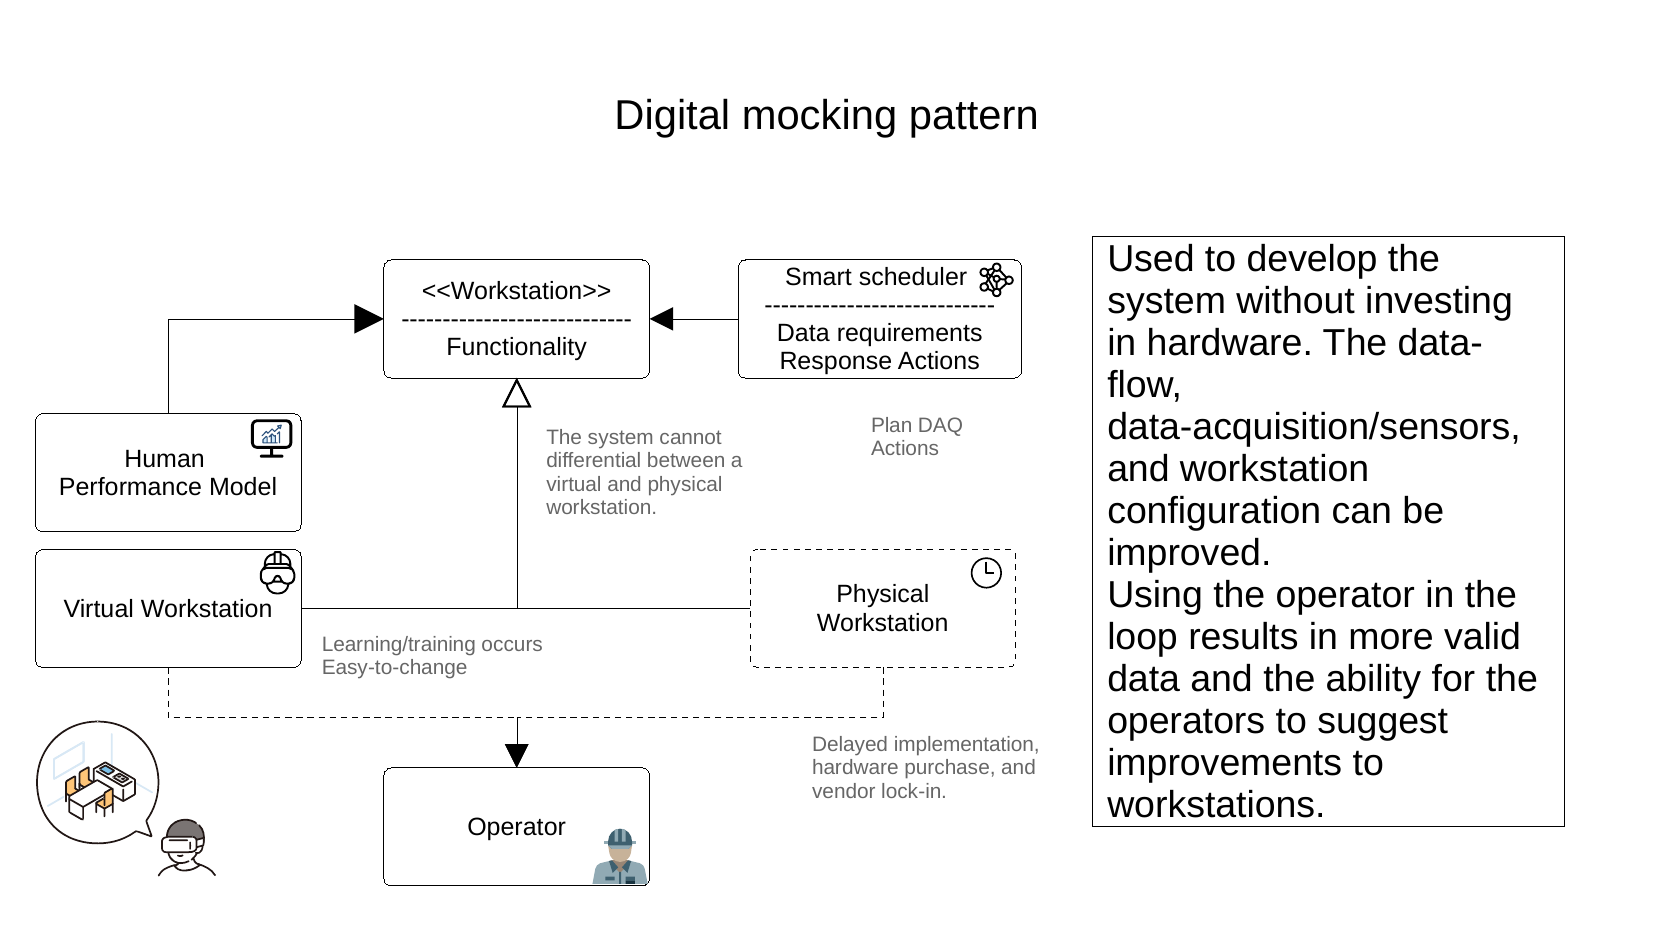

# Digital mocking pattern
Used to develop the system without investing in hardware. The data-flow, data-acquisition/sensors, and workstation configuration can be improved.
Using the operator in the loop results in more valid data and the ability for the operators to suggest improvements to workstations.
<<Workstation>>
----------------------------
Functionality
Smart scheduler
----------------------------
Data requirements
Response Actions
Plan DAQ
Actions
Human
Performance Model
The system cannot differential between a virtual and physical workstation.
Virtual Workstation
Physical Workstation
Learning/training occurs
Easy-to-change
Delayed implementation, hardware purchase, and vendor lock-in.
Operator